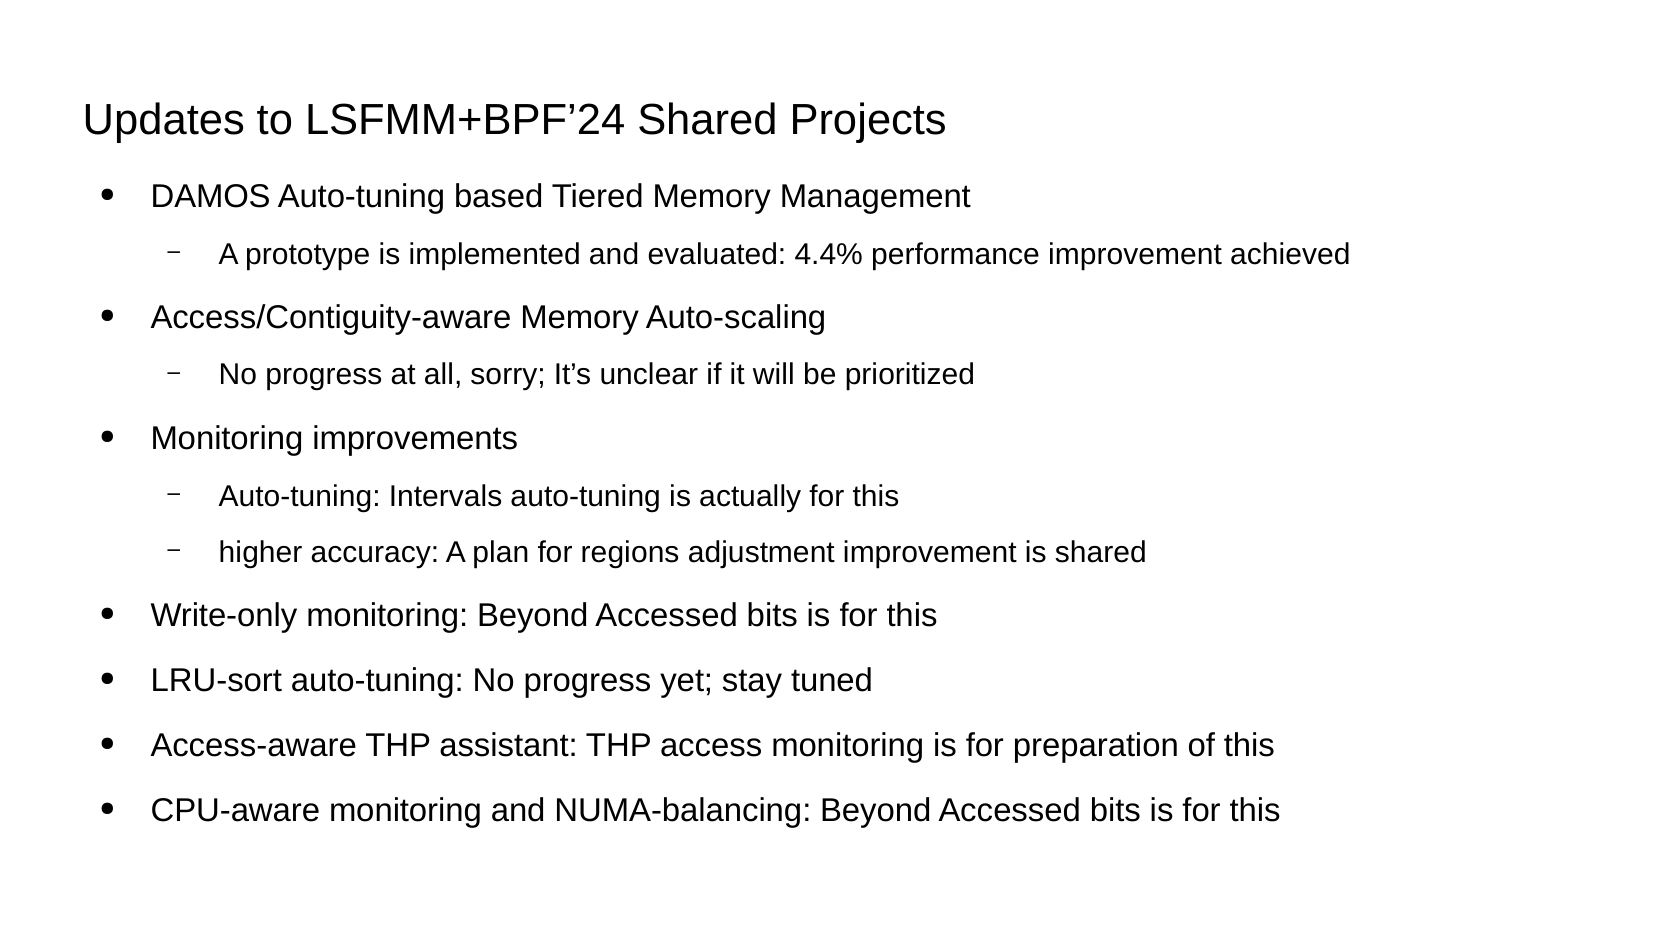

# Updates to LSFMM+BPF’24 Shared Projects
DAMOS Auto-tuning based Tiered Memory Management
A prototype is implemented and evaluated: 4.4% performance improvement achieved
Access/Contiguity-aware Memory Auto-scaling
No progress at all, sorry; It’s unclear if it will be prioritized
Monitoring improvements
Auto-tuning: Intervals auto-tuning is actually for this
higher accuracy: A plan for regions adjustment improvement is shared
Write-only monitoring: Beyond Accessed bits is for this
LRU-sort auto-tuning: No progress yet; stay tuned
Access-aware THP assistant: THP access monitoring is for preparation of this
CPU-aware monitoring and NUMA-balancing: Beyond Accessed bits is for this